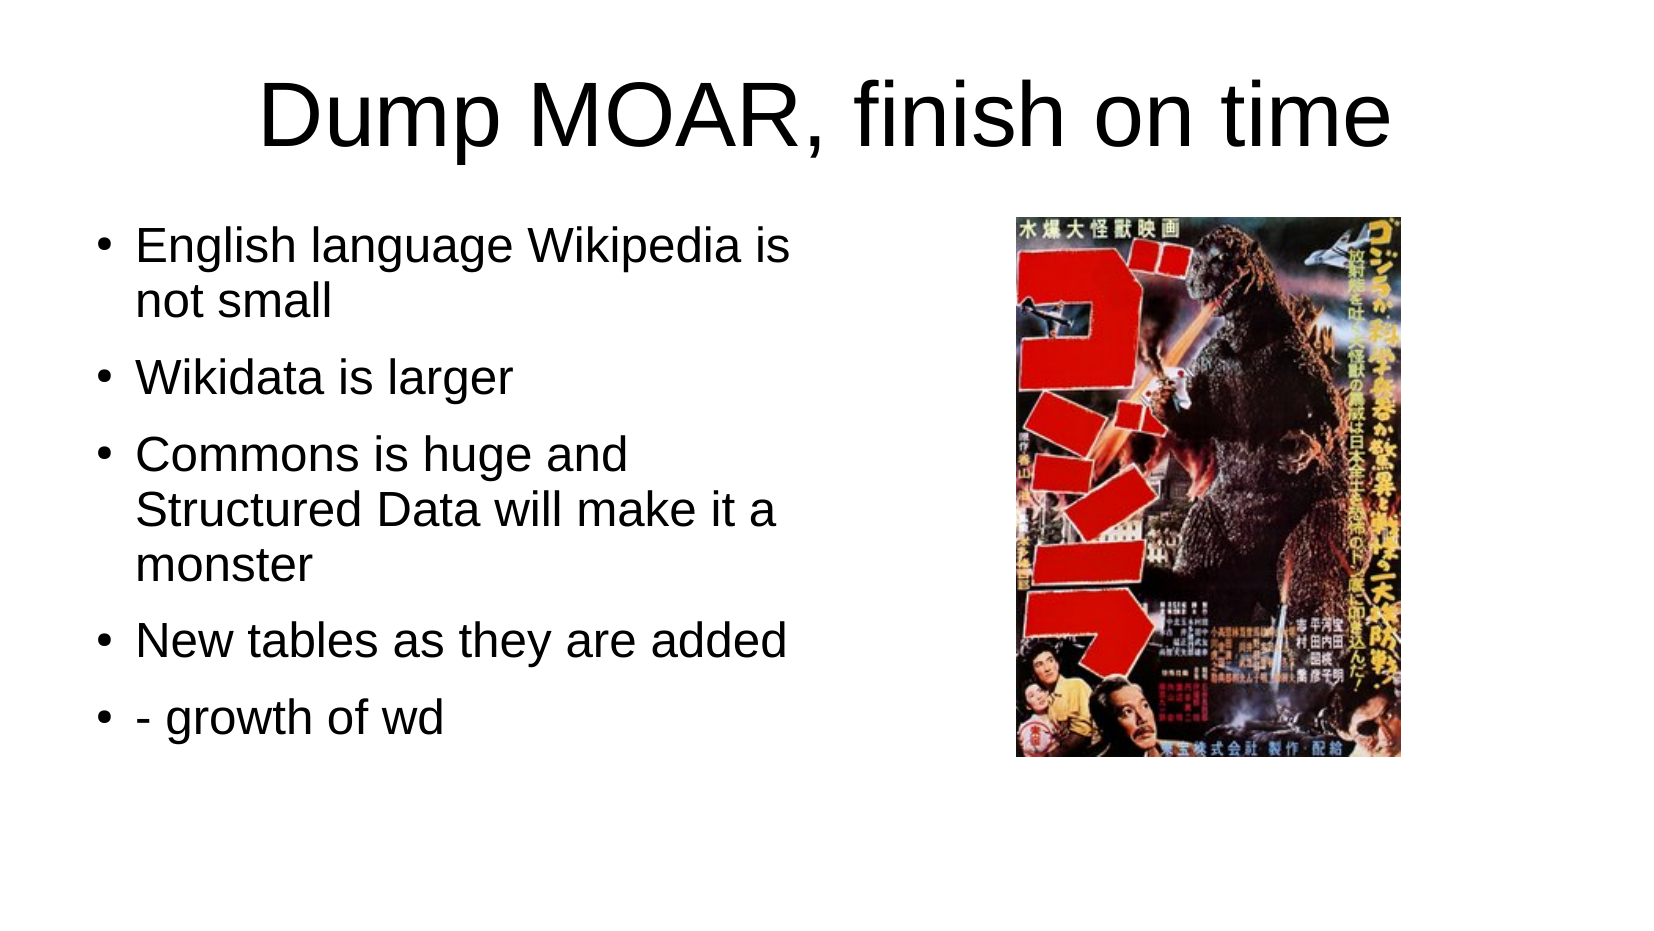

# Dump MOAR, finish on time
English language Wikipedia is not small
Wikidata is larger
Commons is huge and Structured Data will make it a monster
New tables as they are added
- growth of wd